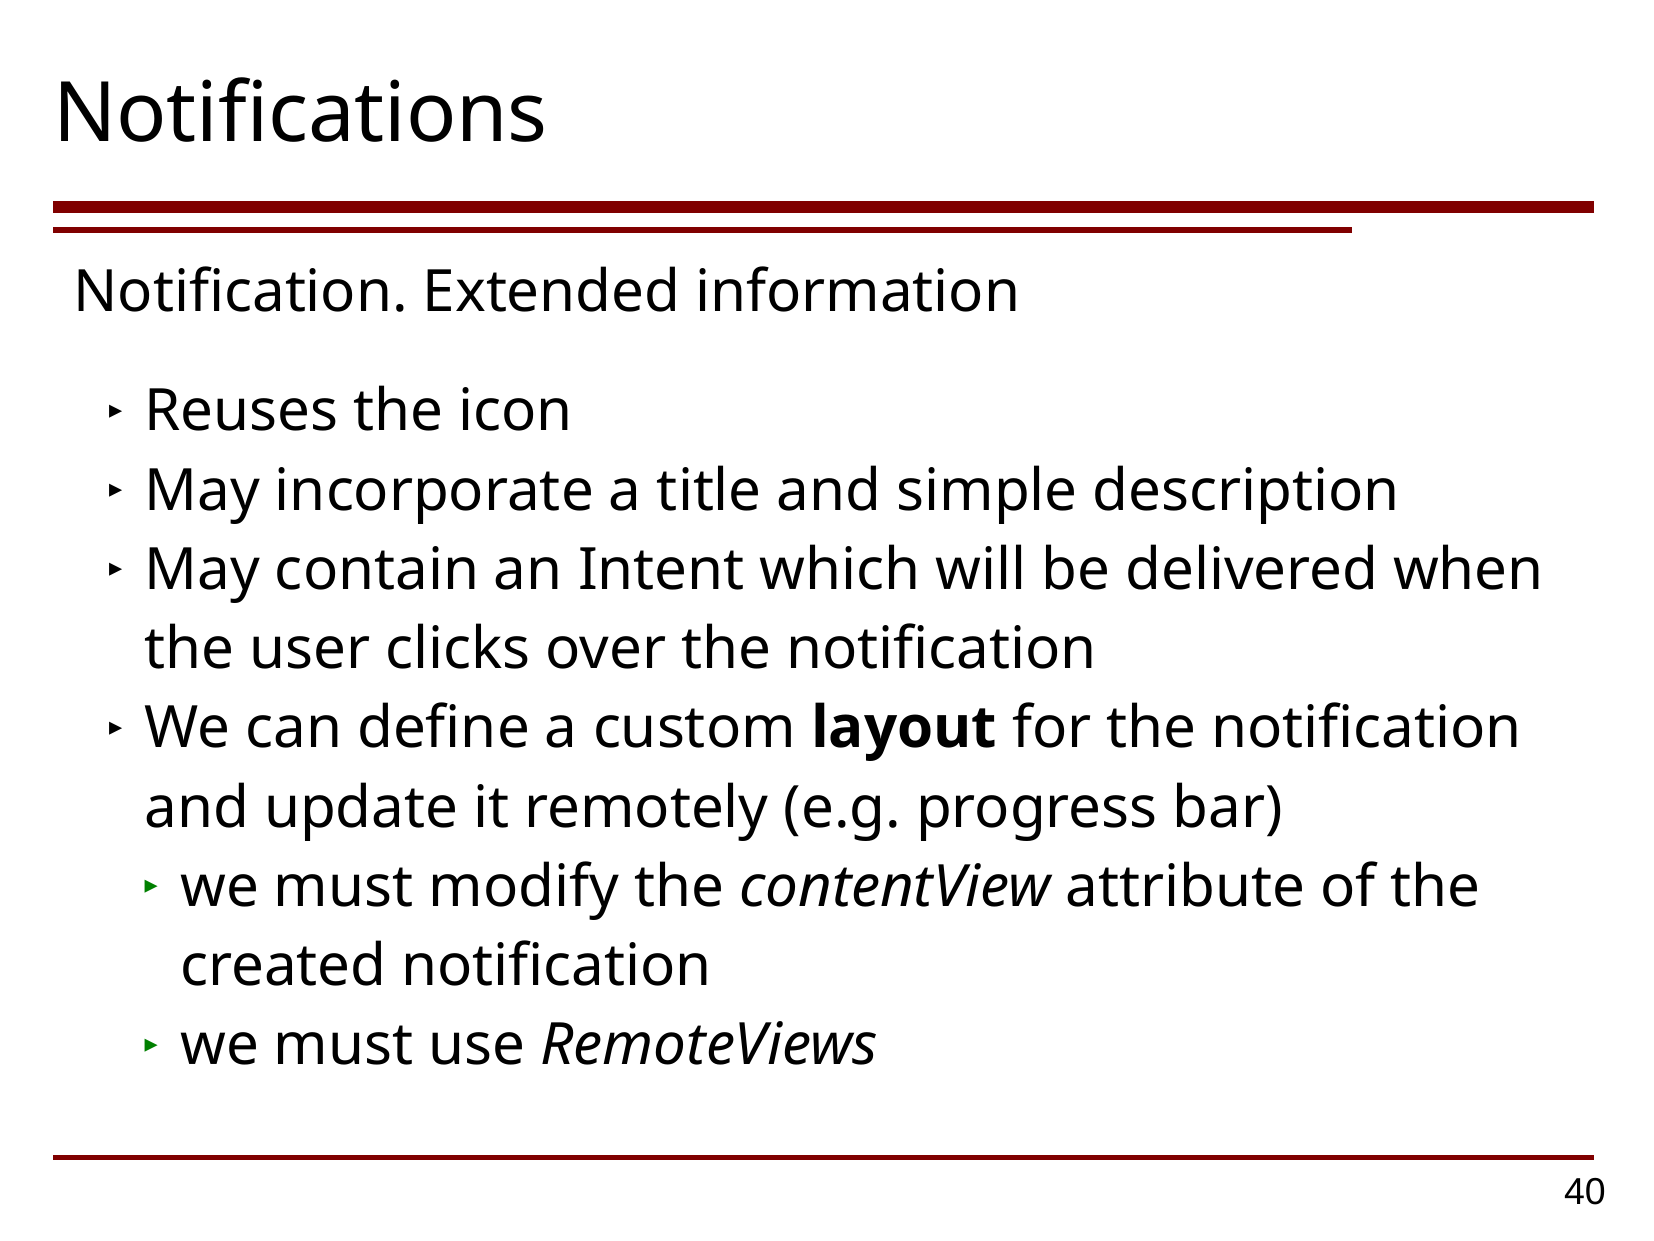

# Notifications
Notification. Extended information
Reuses the icon
May incorporate a title and simple description
May contain an Intent which will be delivered when the user clicks over the notification
We can define a custom layout for the notification and update it remotely (e.g. progress bar)
we must modify the contentView attribute of the created notification
we must use RemoteViews